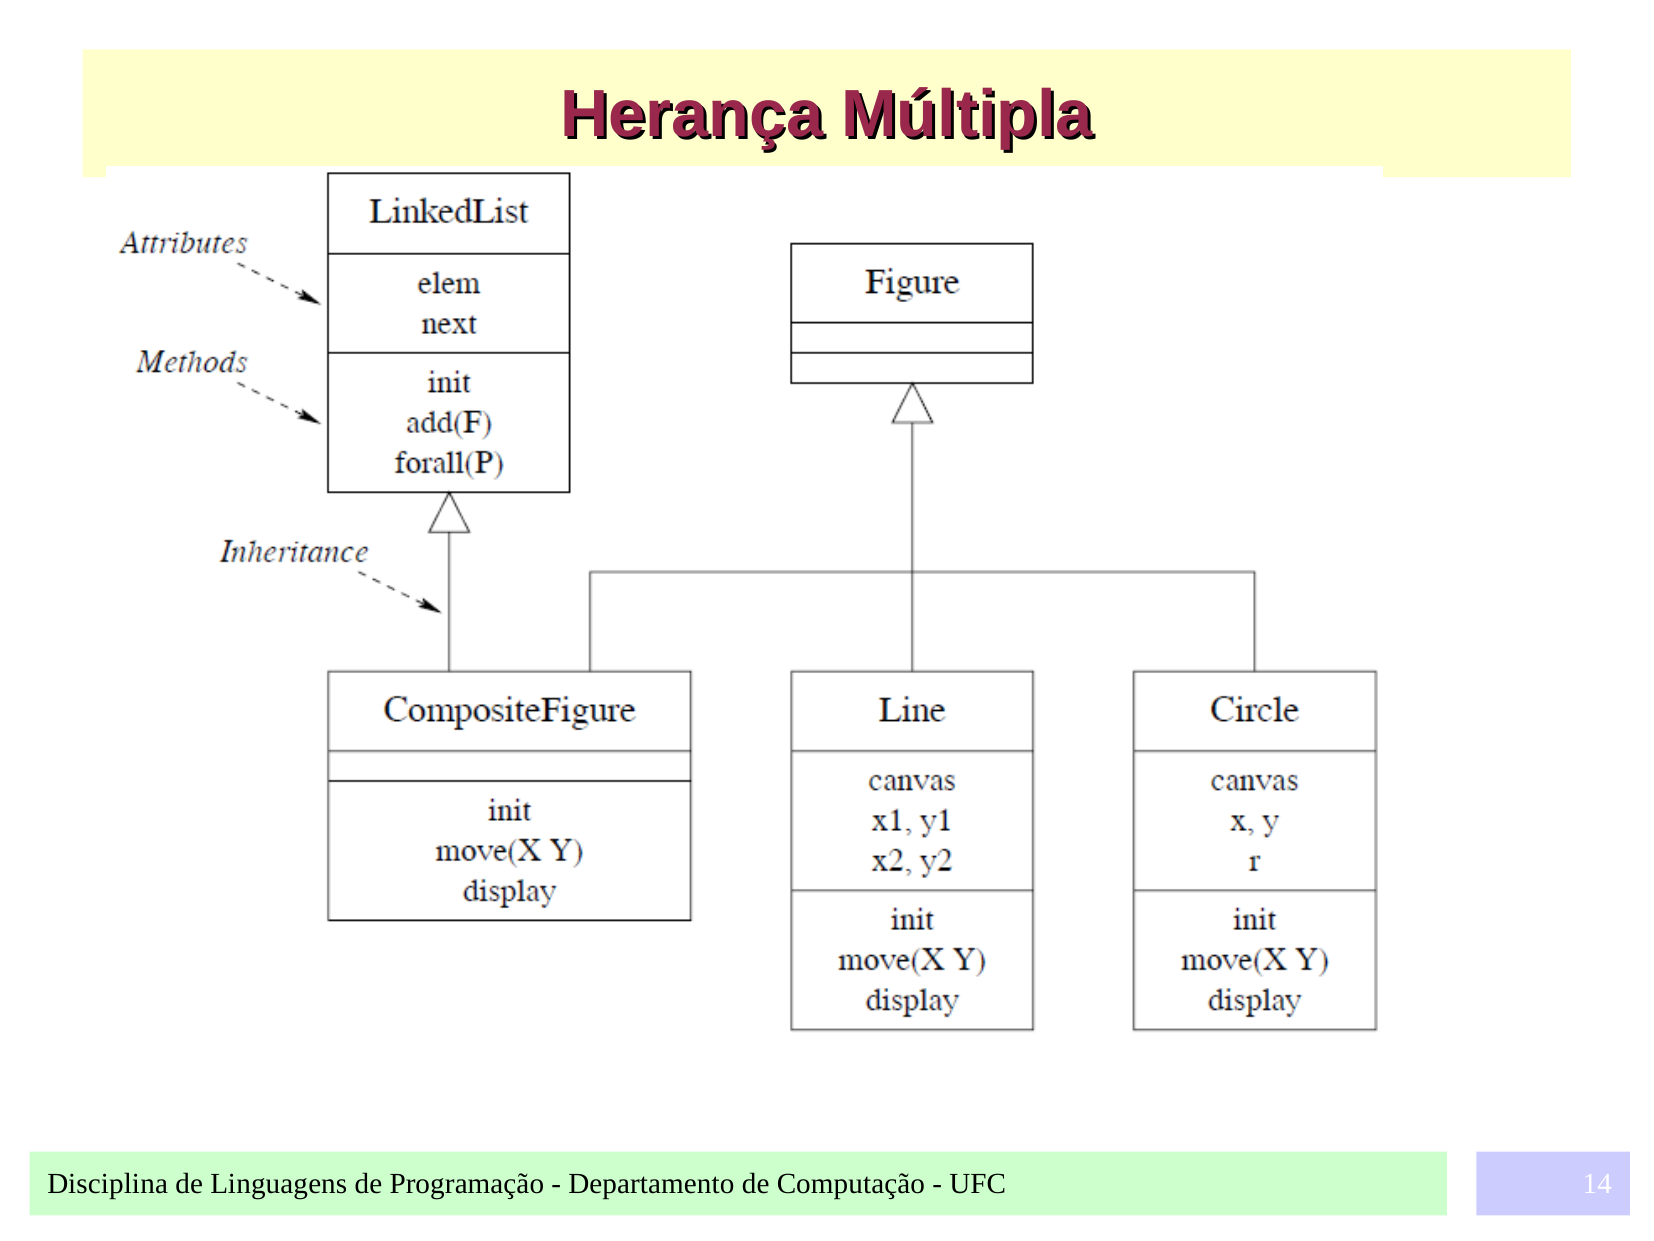

# Herança Múltipla
Disciplina de Linguagens de Programação - Departamento de Computação - UFC
14